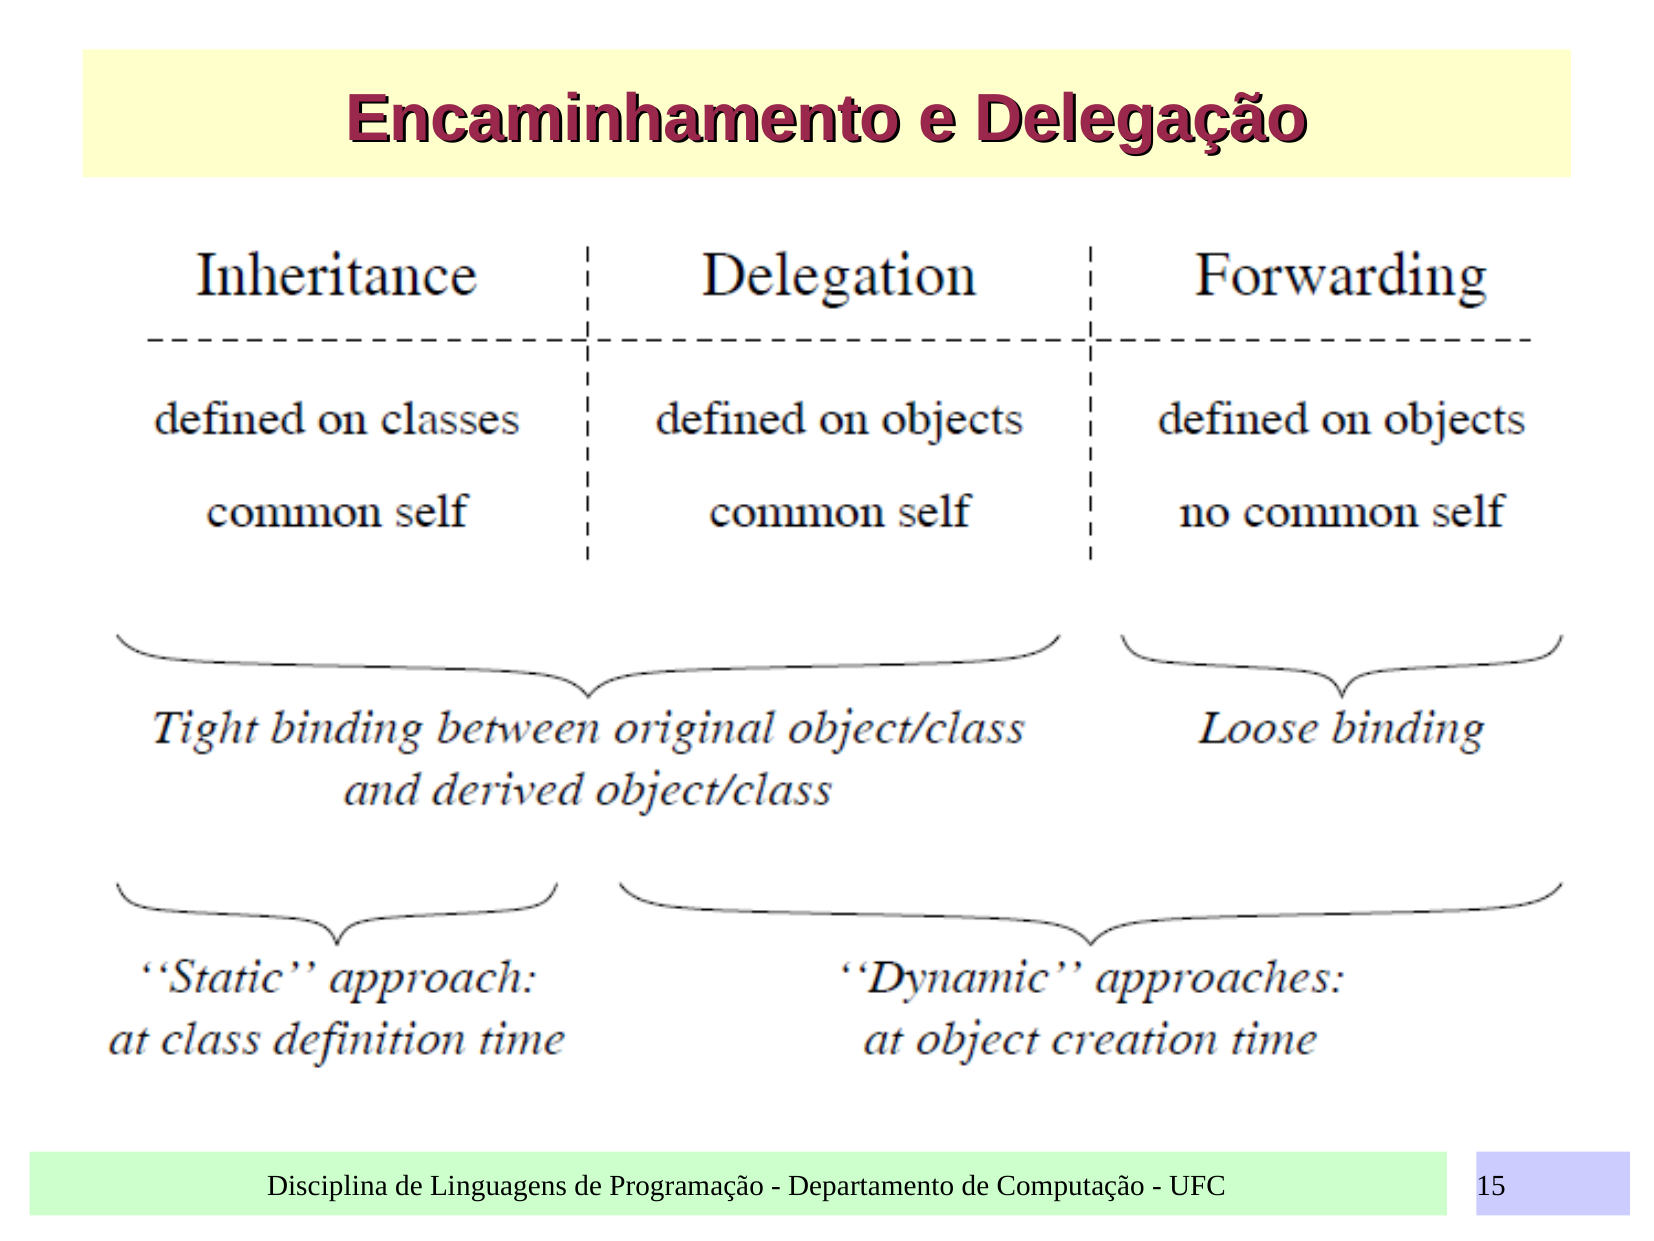

# Encaminhamento e Delegação
Disciplina de Linguagens de Programação - Departamento de Computação - UFC